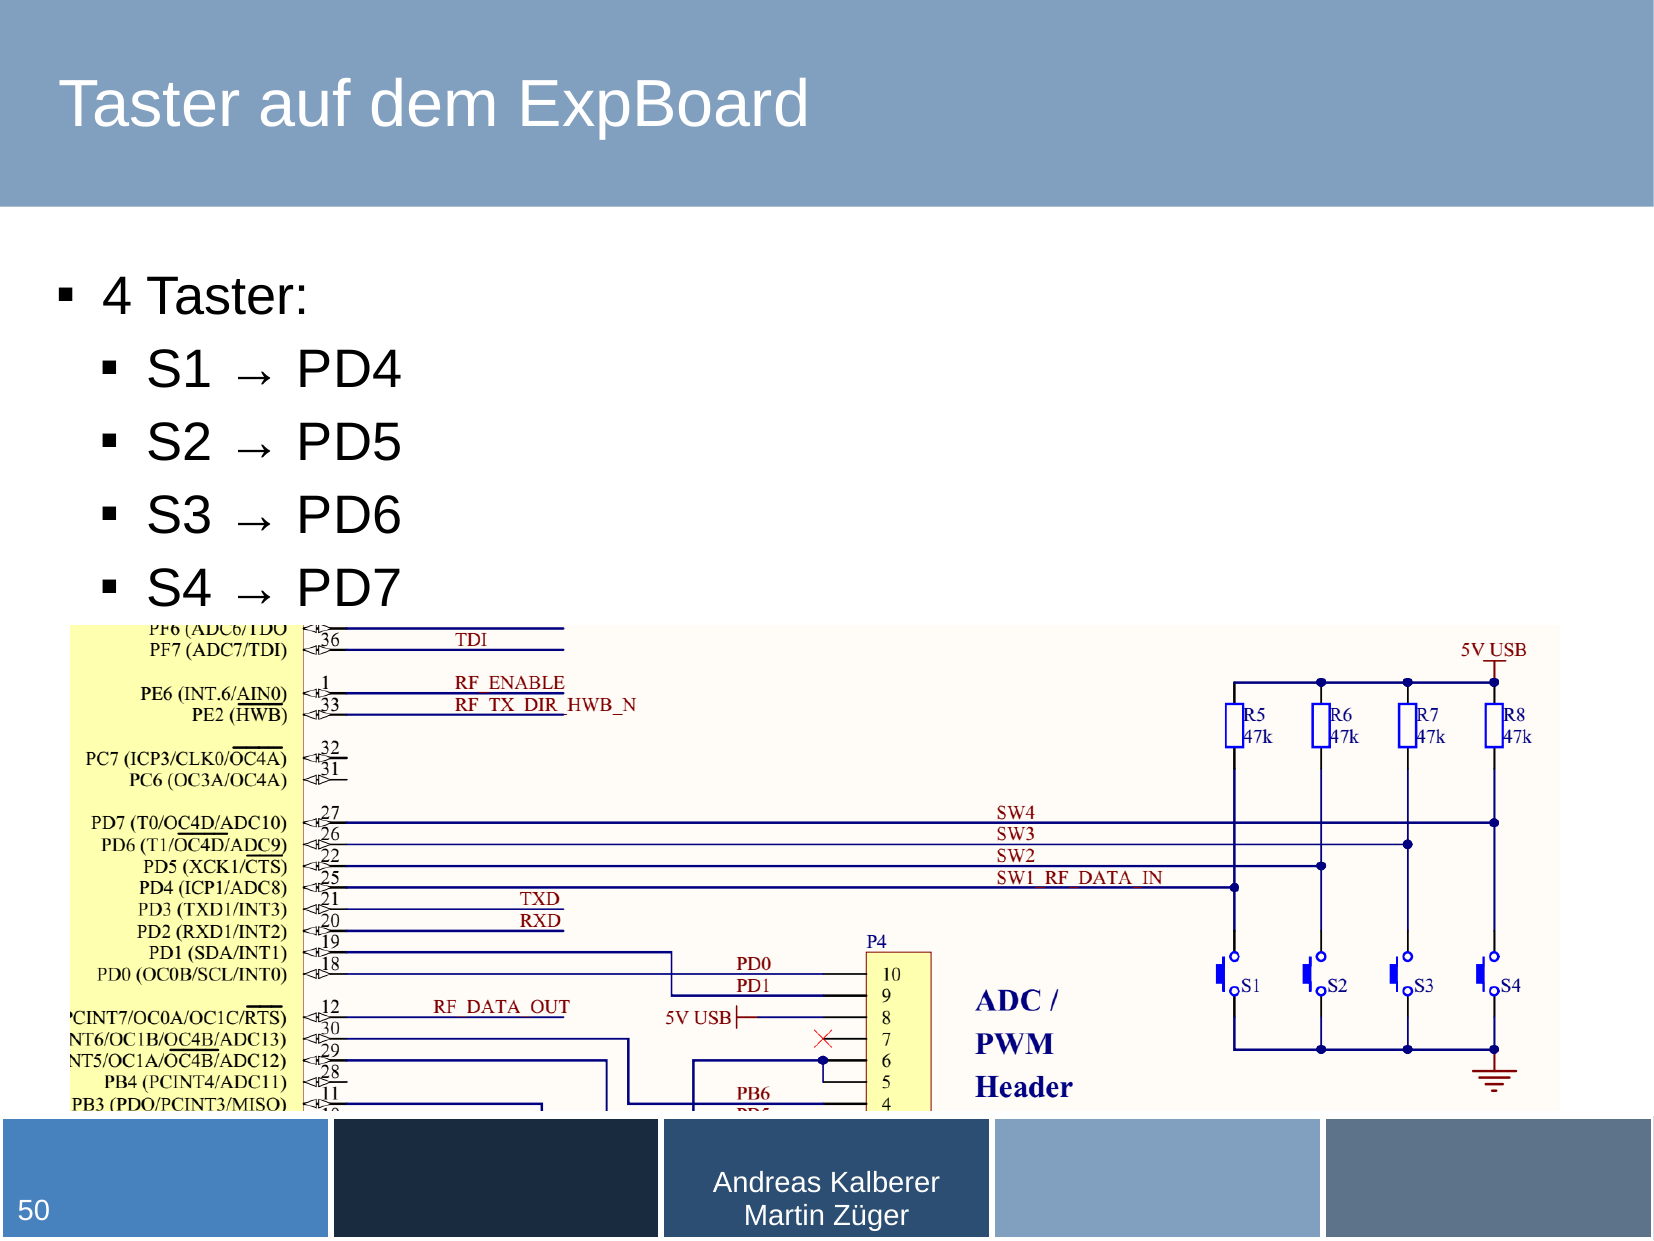

# Taster auf dem ExpBoard
4 Taster:
S1 → PD4
S2 → PD5
S3 → PD6
S4 → PD7
LibreOffice Productivity Suite
50